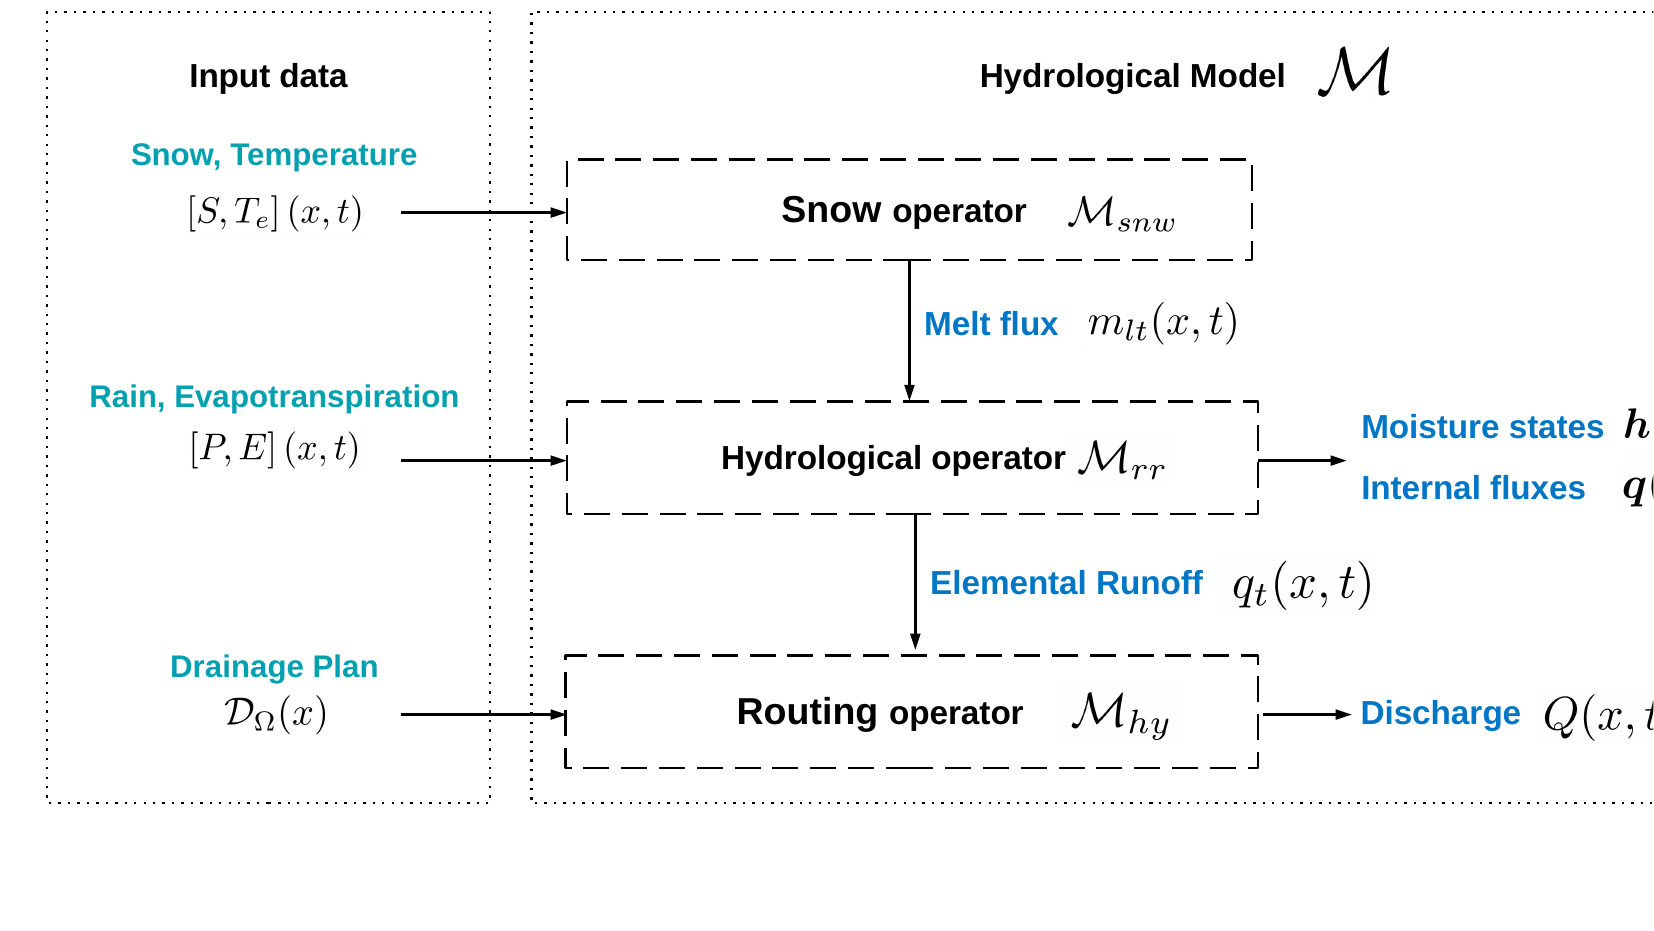

Input data
Hydrological Model
Snow, Temperature
Snow operator
Melt flux
Rain, Evapotranspiration
Hydrological operator
Moisture states
Internal fluxes
Elemental Runoff
Drainage Plan
Routing operator
Discharge